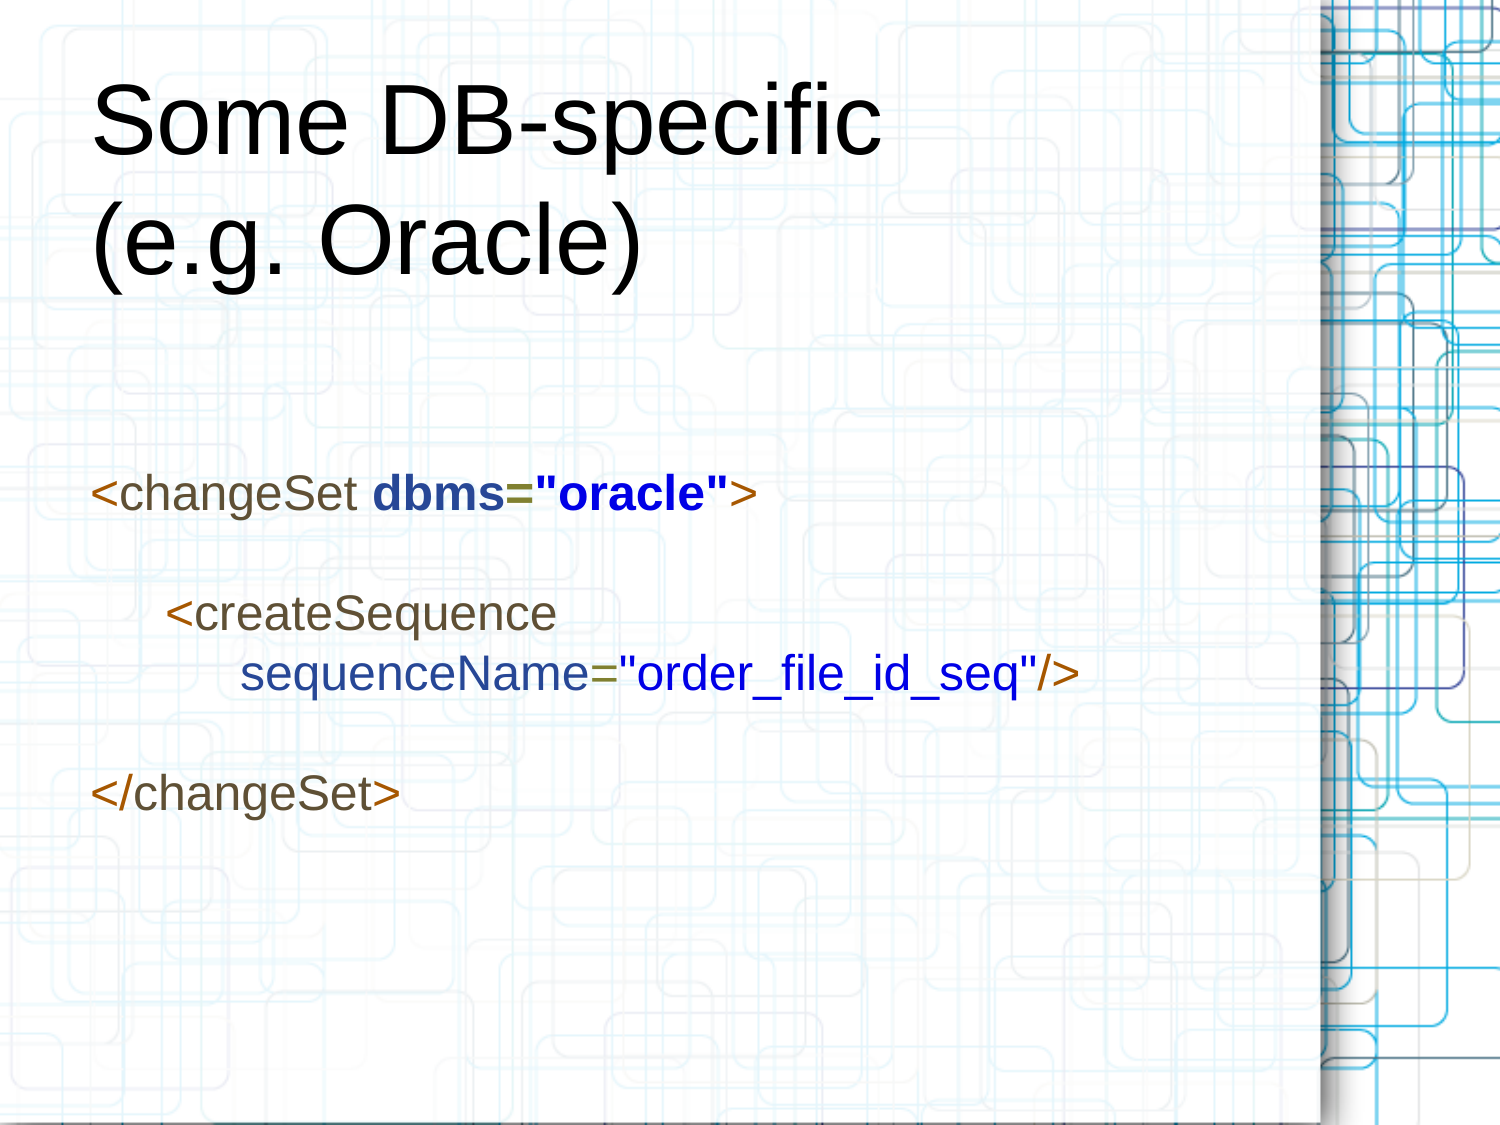

# Some DB-specific (e.g. Oracle)
<changeSet dbms="oracle">
<createSequence
sequenceName="order_file_id_seq"/>
</changeSet>